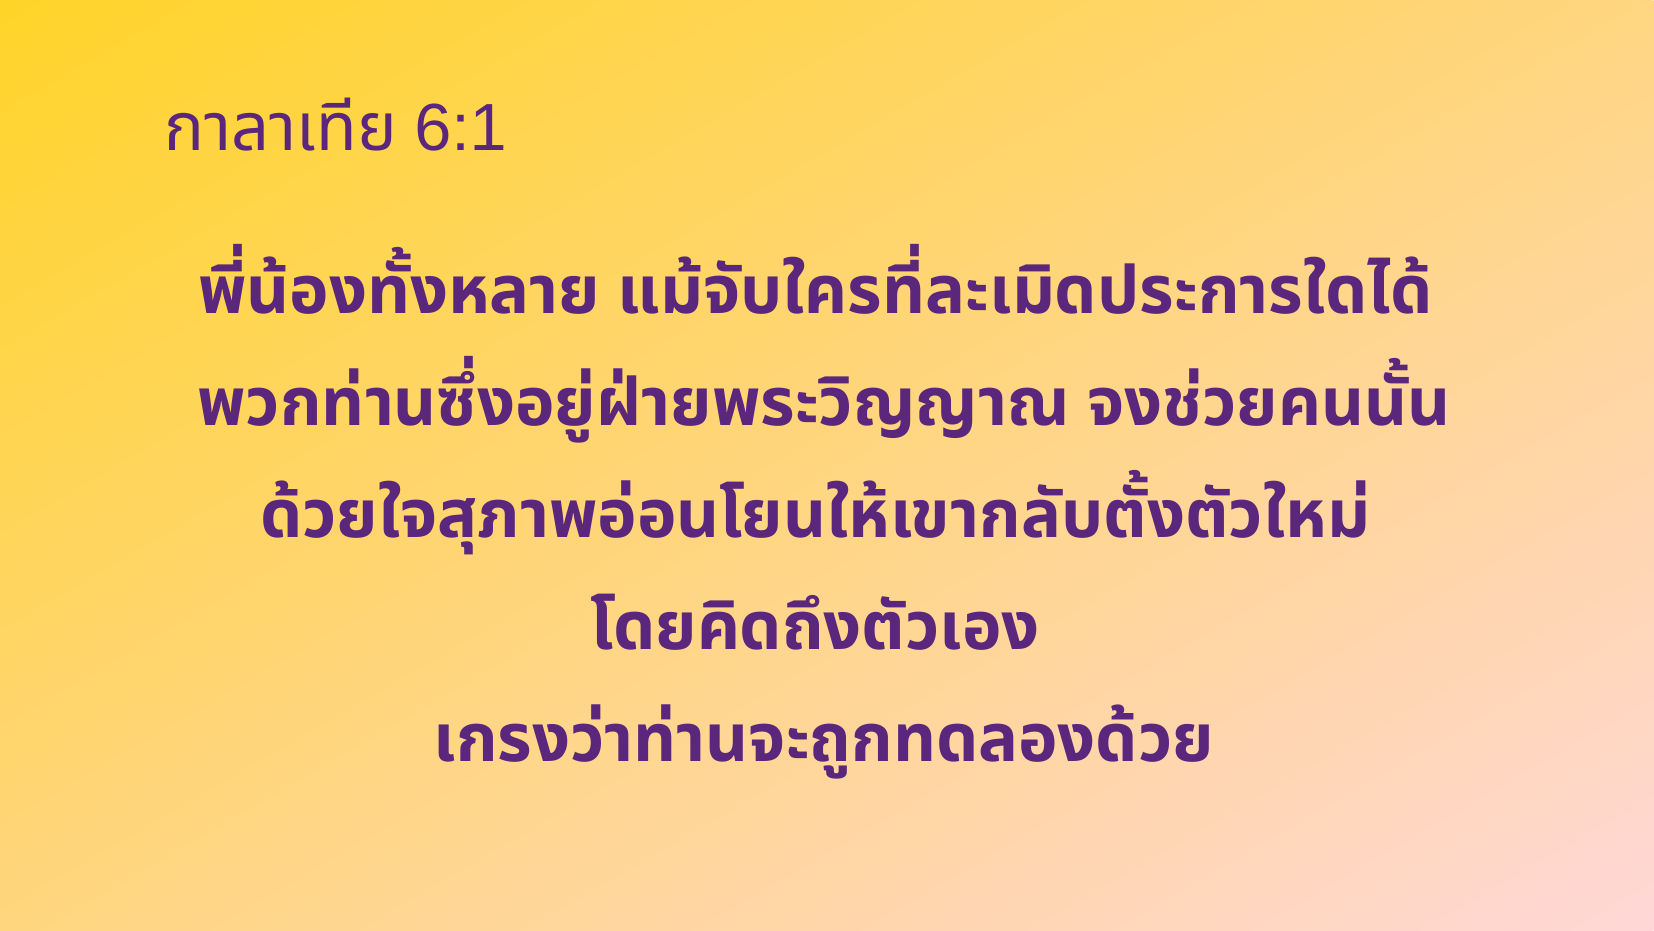

กาลาเทีย 6:1
พี่น้องทั้งหลาย แม้จับใครที่ละเมิดประการใดได้
พวกท่านซึ่งอยู่ฝ่ายพระวิญญาณ จงช่วยคนนั้น
ด้วยใจสุภาพอ่อนโยนให้เขากลับตั้งตัวใหม่
โดยคิดถึงตัวเอง
เกรงว่าท่านจะถูกทดลองด้วย